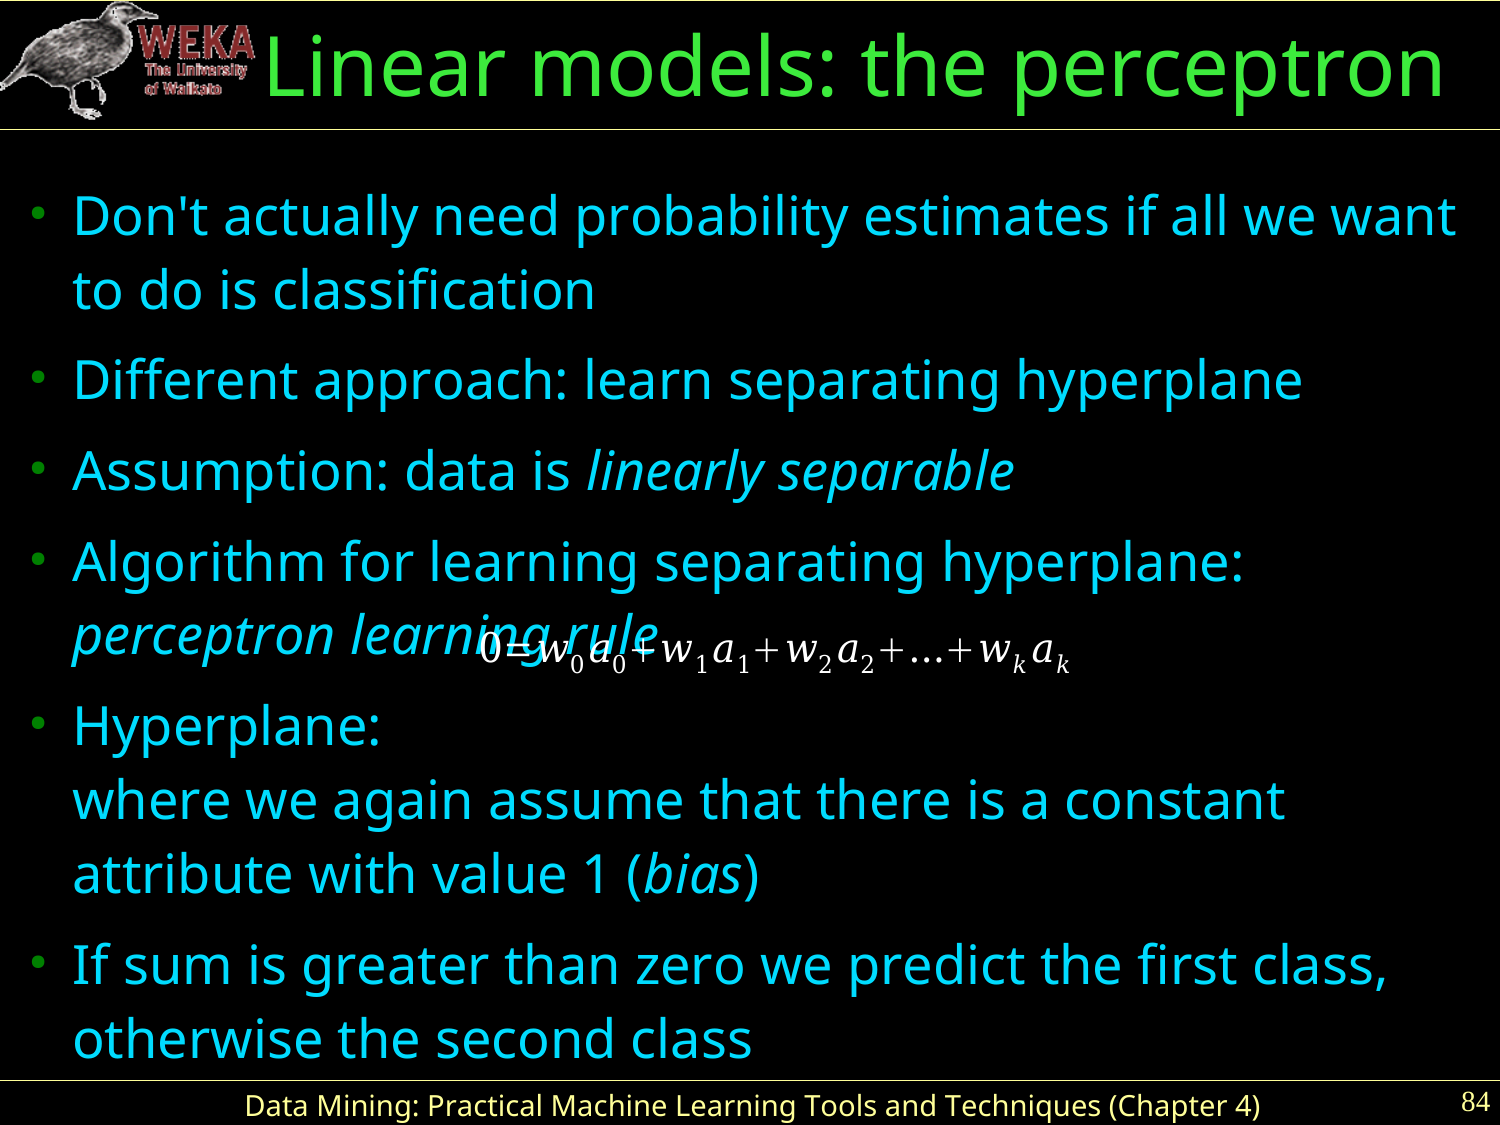

# Linear models: the perceptron
Don't actually need probability estimates if all we want to do is classification
Different approach: learn separating hyperplane
Assumption: data is linearly separable
Algorithm for learning separating hyperplane: perceptron learning rule
Hyperplane:
where we again assume that there is a constant attribute with value 1 (bias)
If sum is greater than zero we predict the first class, otherwise the second class
Data Mining: Practical Machine Learning Tools and Techniques (Chapter 4)
84